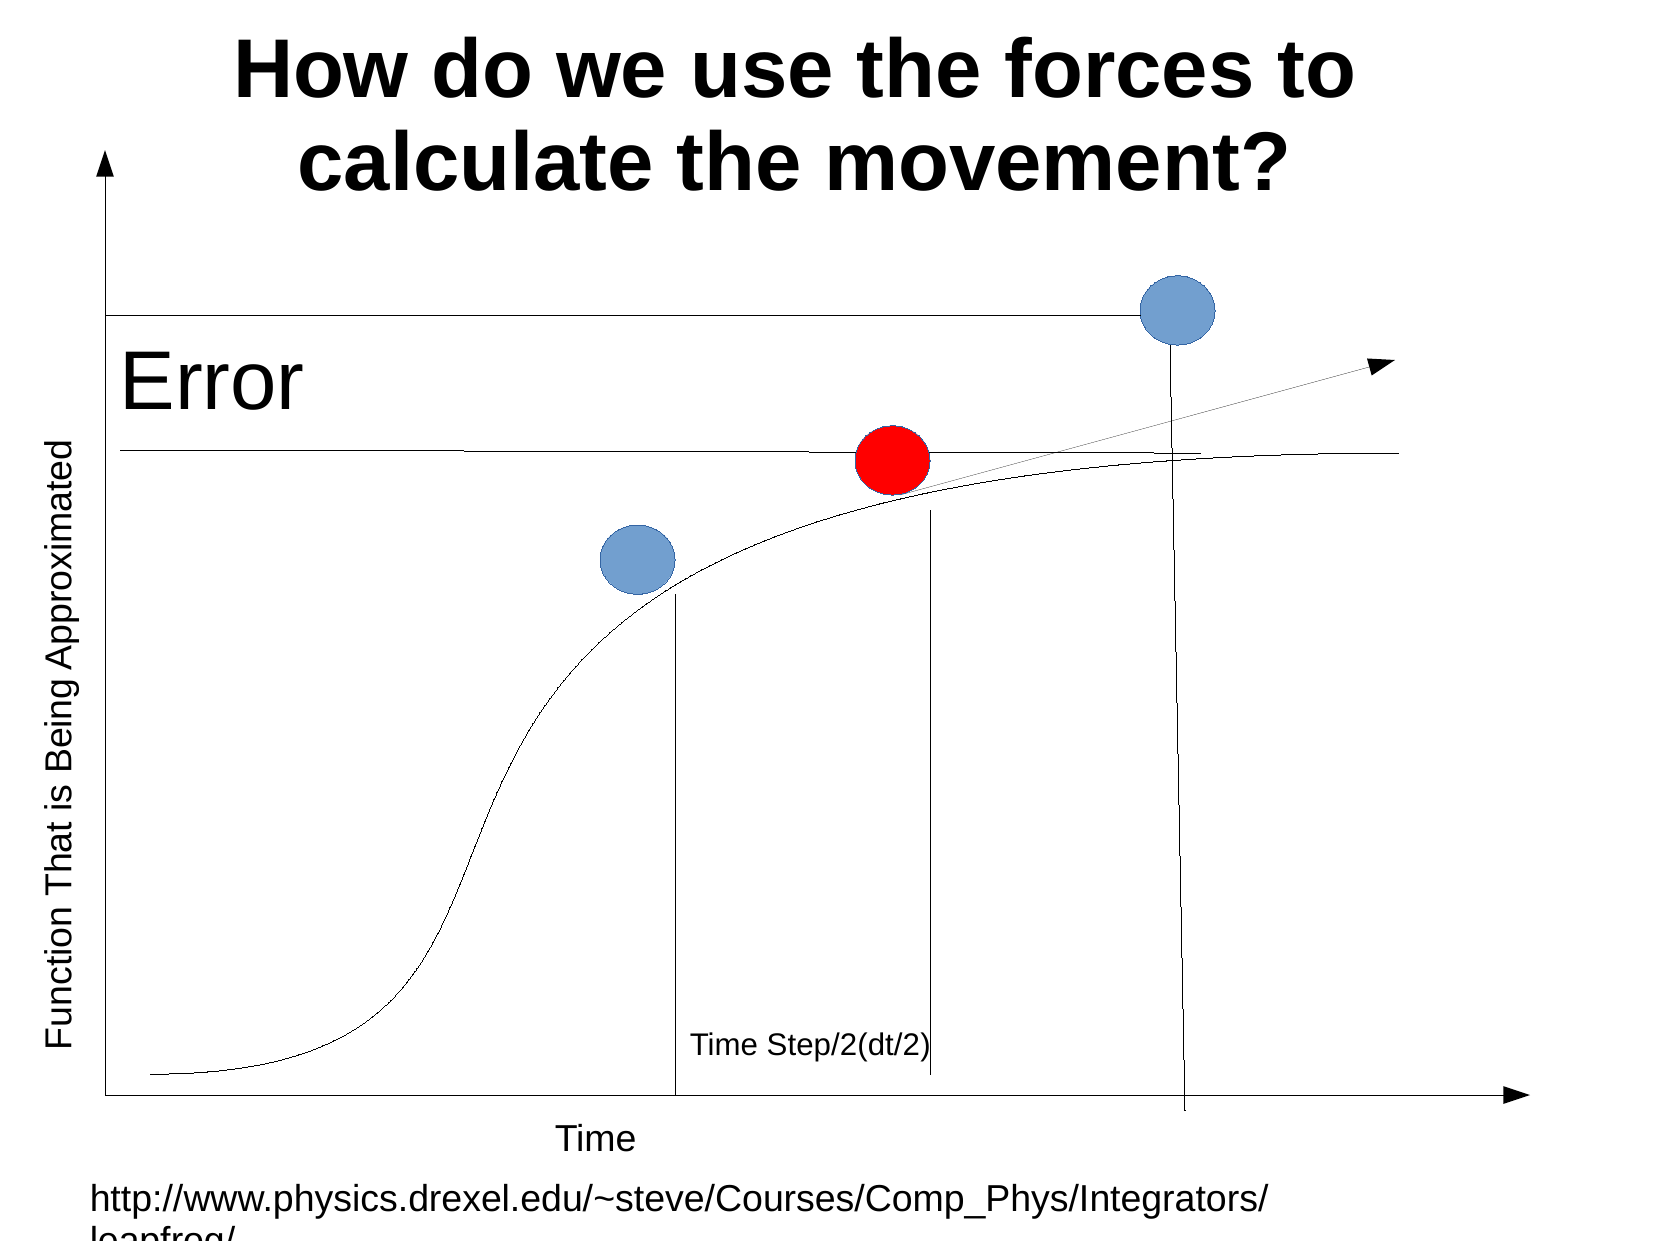

How do we use the forces to calculate the movement?
Error
Function That is Being Approximated
Time Step/2(dt/2)
Time
http://www.physics.drexel.edu/~steve/Courses/Comp_Phys/Integrators/leapfrog/